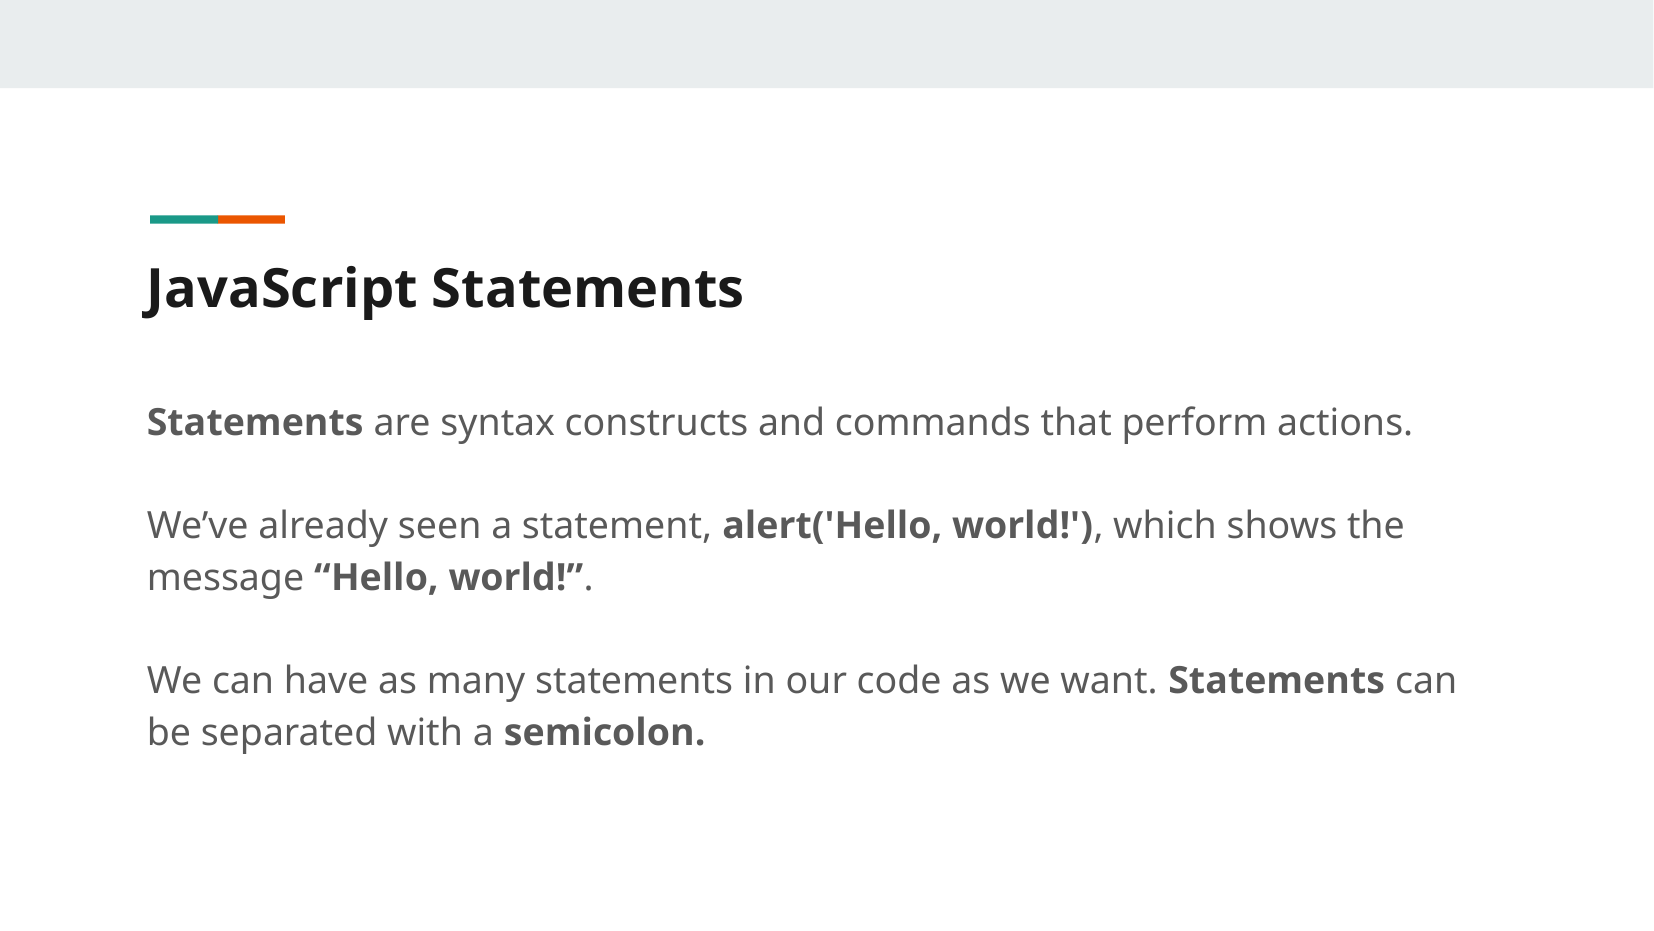

JavaScript Statements
Statements are syntax constructs and commands that perform actions.
We’ve already seen a statement, alert('Hello, world!'), which shows the message “Hello, world!”.
We can have as many statements in our code as we want. Statements can be separated with a semicolon.